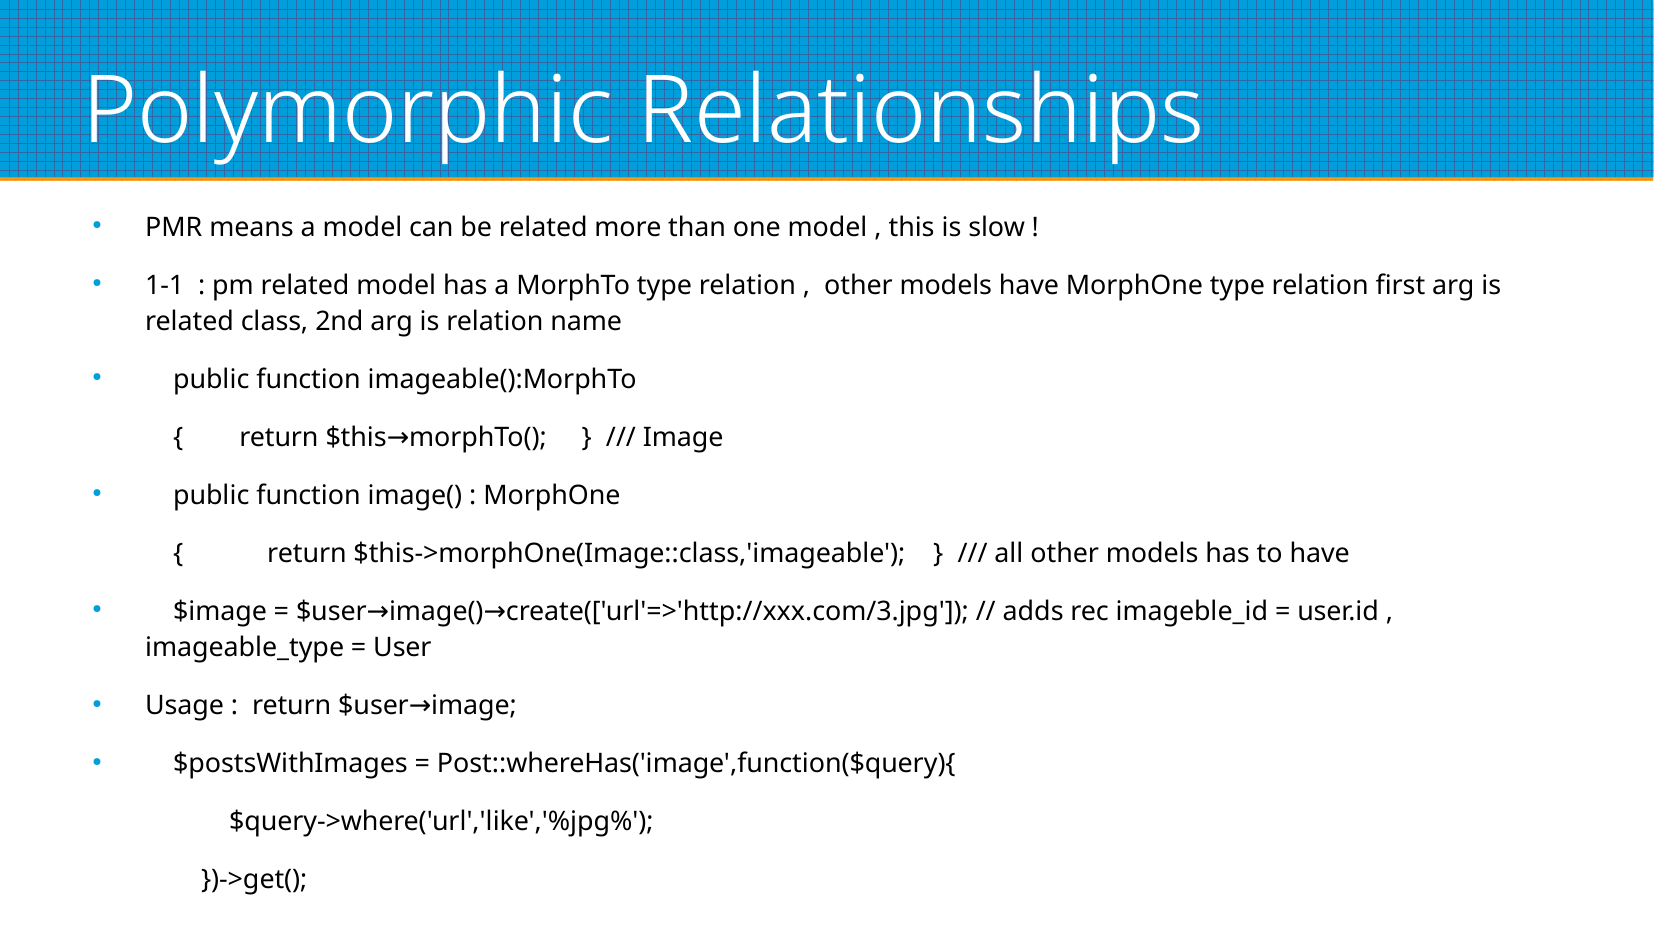

# Polymorphic Relationships
PMR means a model can be related more than one model , this is slow !
1-1 : pm related model has a MorphTo type relation , other models have MorphOne type relation first arg is related class, 2nd arg is relation name
 public function imageable():MorphTo
 { return $this→morphTo(); } /// Image
 public function image() : MorphOne
 { return $this->morphOne(Image::class,'imageable'); } /// all other models has to have
 $image = $user→image()→create(['url'=>'http://xxx.com/3.jpg']); // adds rec imageble_id = user.id , imageable_type = User
Usage : return $user→image;
 $postsWithImages = Post::whereHas('image',function($query){
 $query->where('url','like','%jpg%');
 })->get();